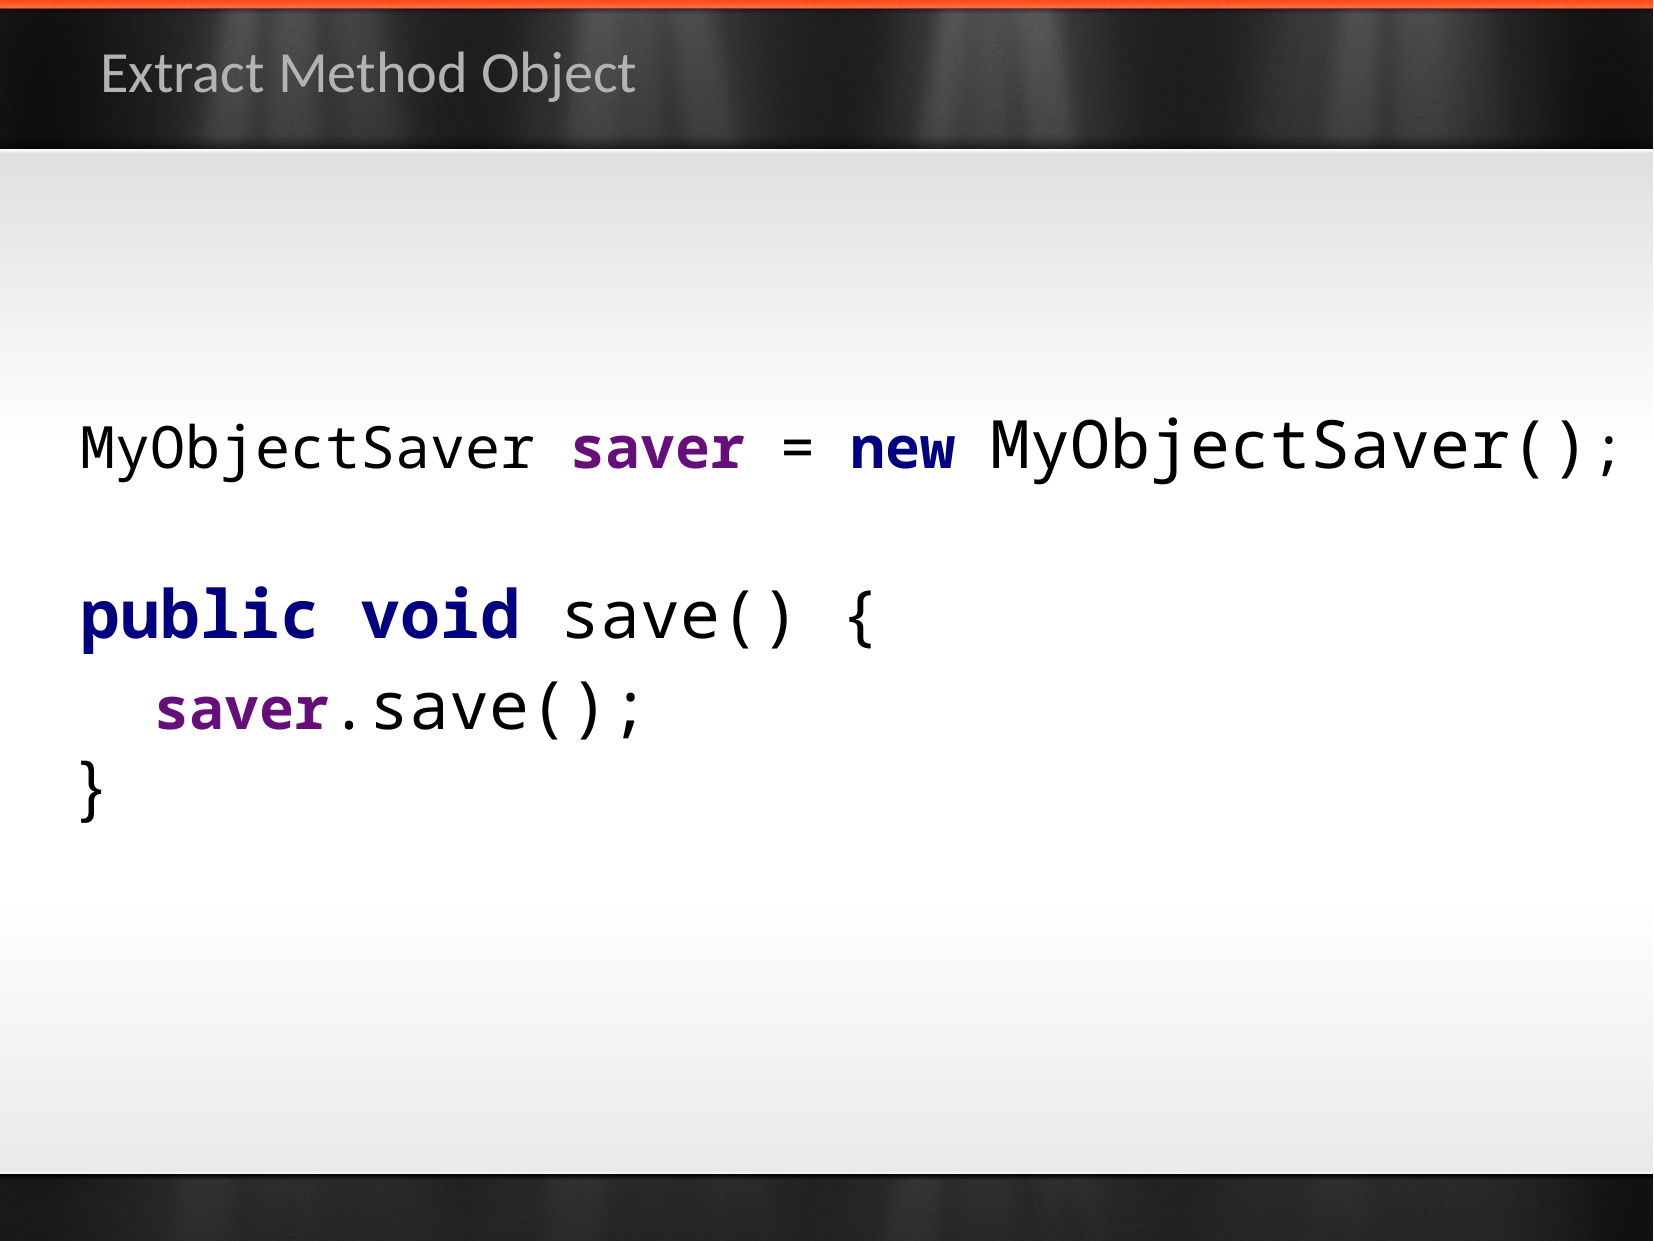

# Extract Method Object
MyObjectSaver saver = new MyObjectSaver();
public void save() {
 saver.save();
}